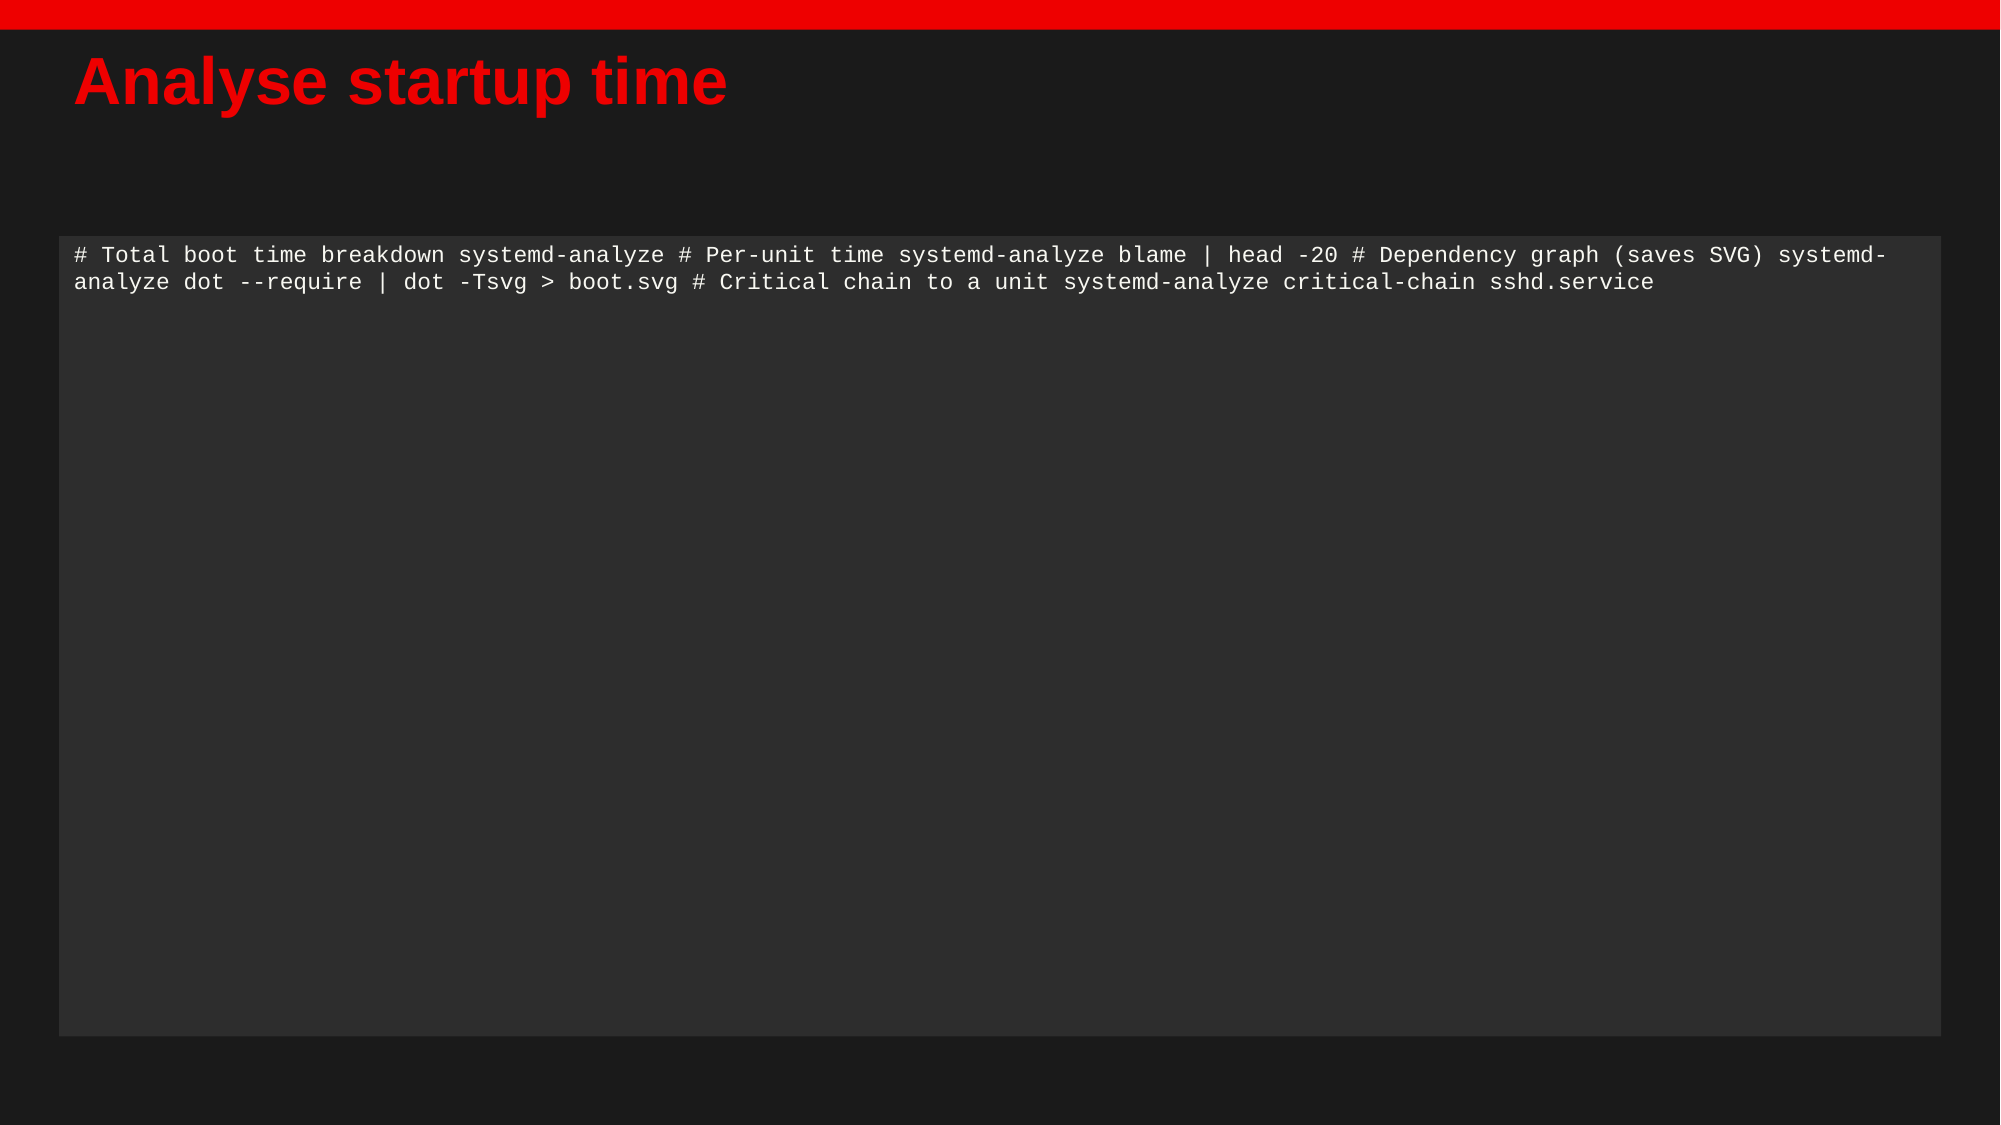

Analyse startup time
# Total boot time breakdown systemd-analyze # Per-unit time systemd-analyze blame | head -20 # Dependency graph (saves SVG) systemd-analyze dot --require | dot -Tsvg > boot.svg # Critical chain to a unit systemd-analyze critical-chain sshd.service